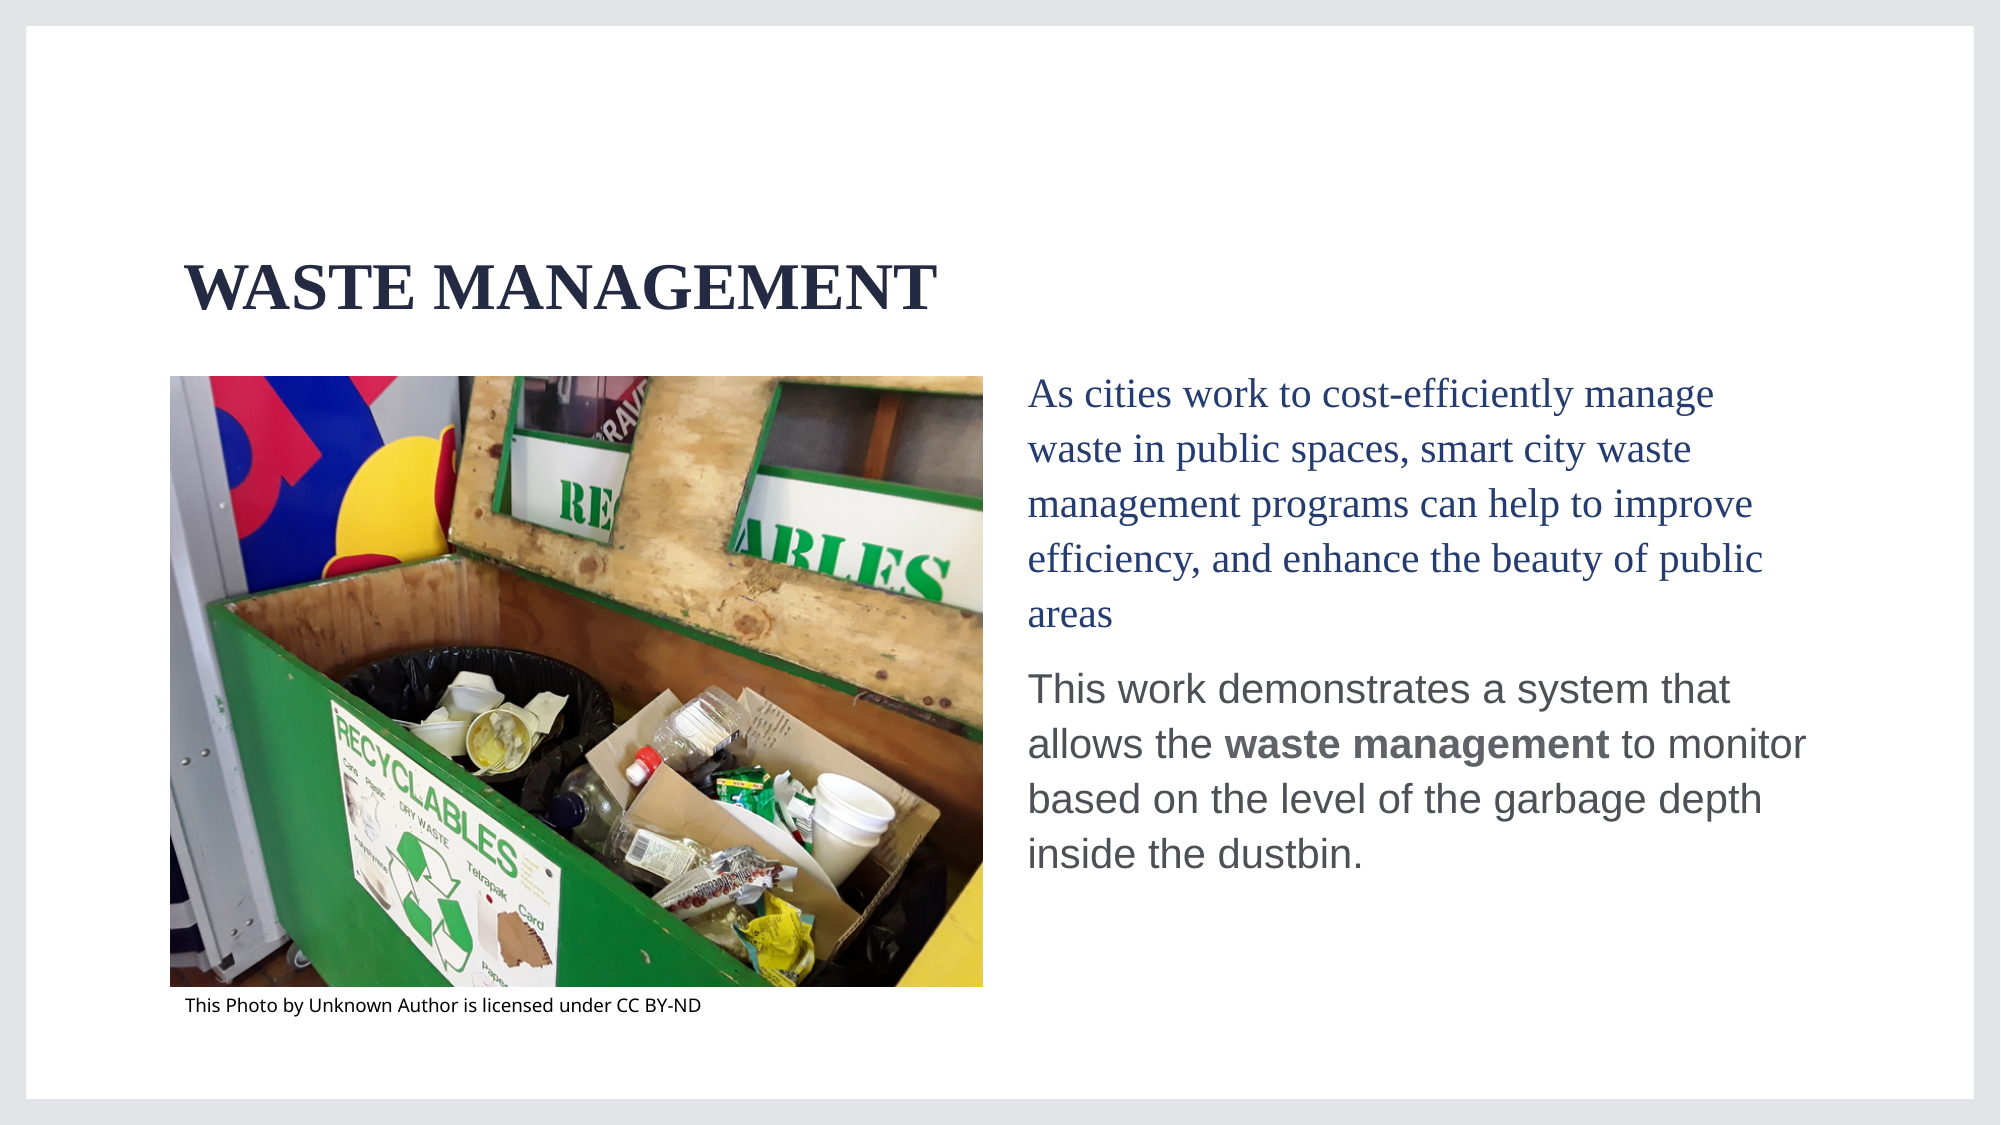

# WASTE MANAGEMENT
As cities work to cost-efficiently manage waste in public spaces, smart city waste management programs can help to improve efficiency, and enhance the beauty of public areas
This work demonstrates a system that allows the waste management to monitor based on the level of the garbage depth inside the dustbin.
This Photo by Unknown Author is licensed under CC BY-ND